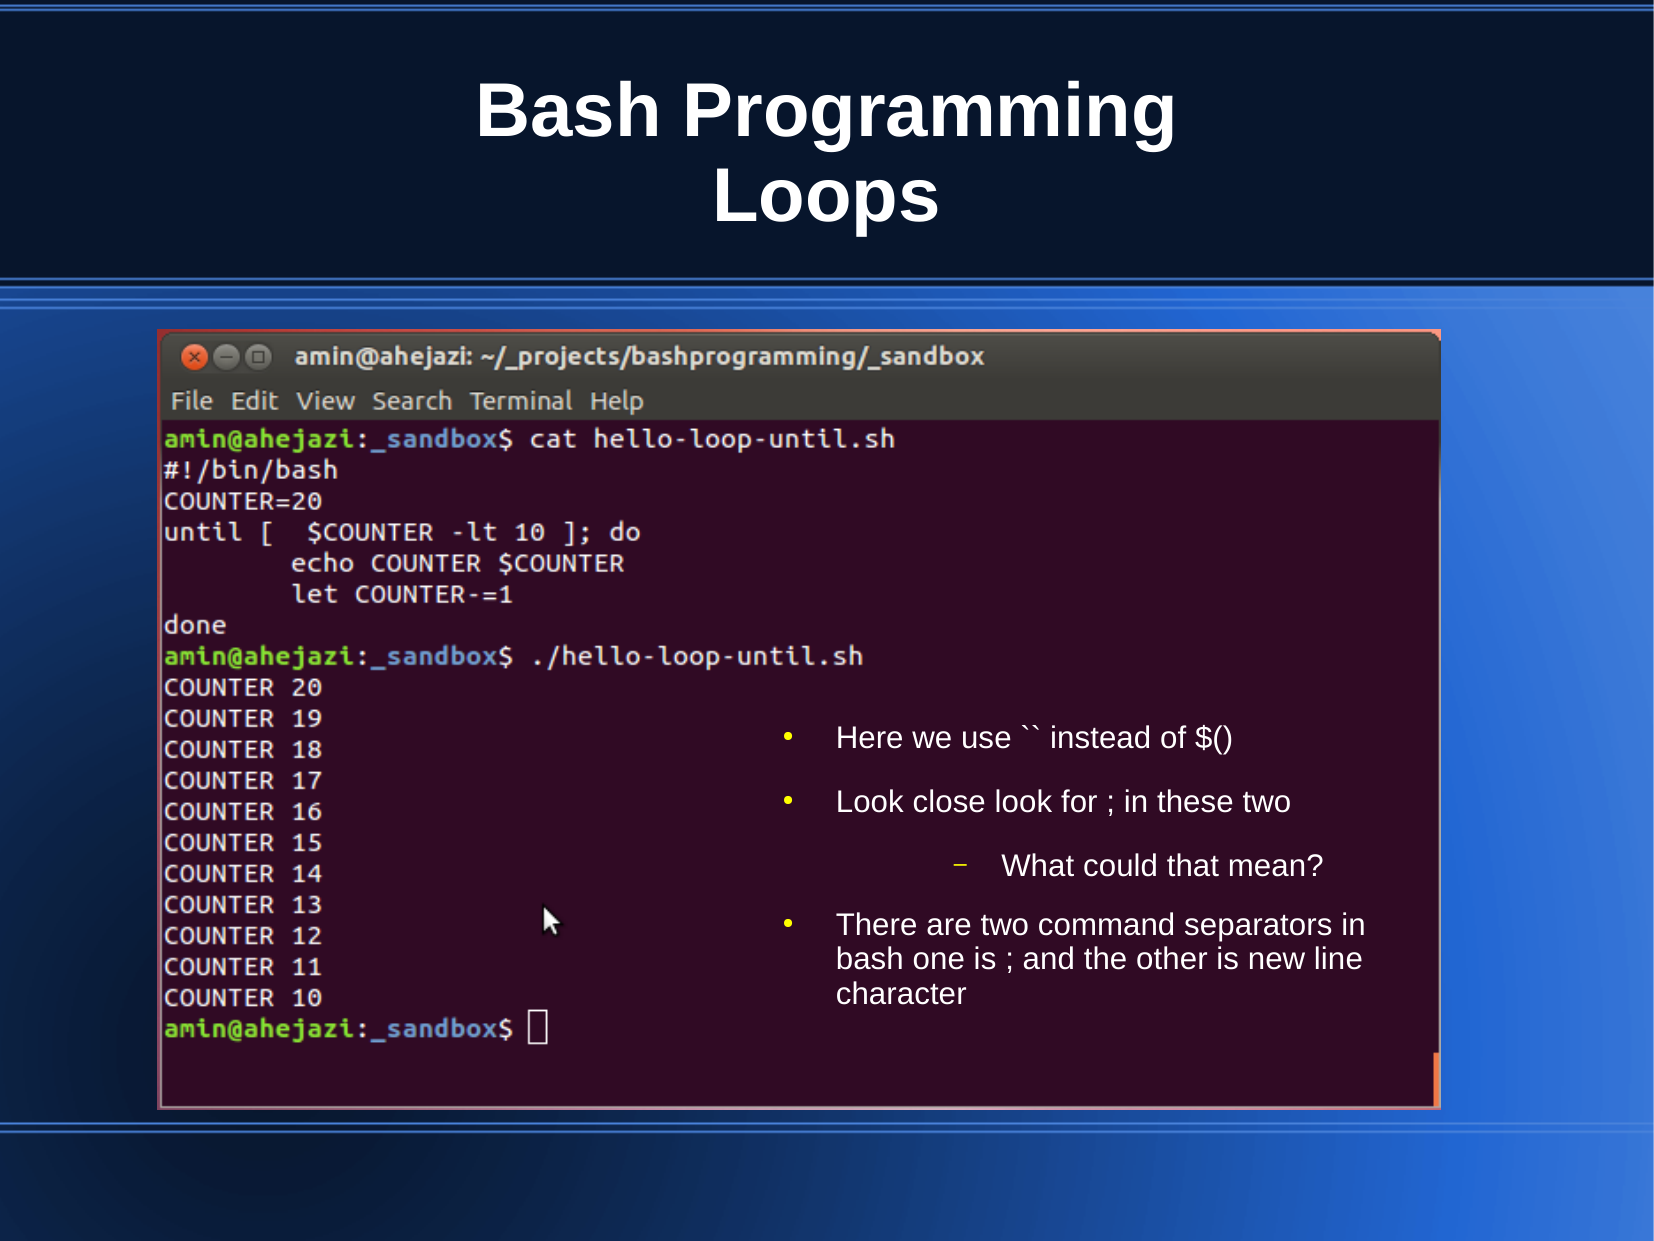

# Bash Programming Loops
Here we use `` instead of $()
Look close look for ; in these two
What could that mean?
There are two command separators in bash one is ; and the other is new line character